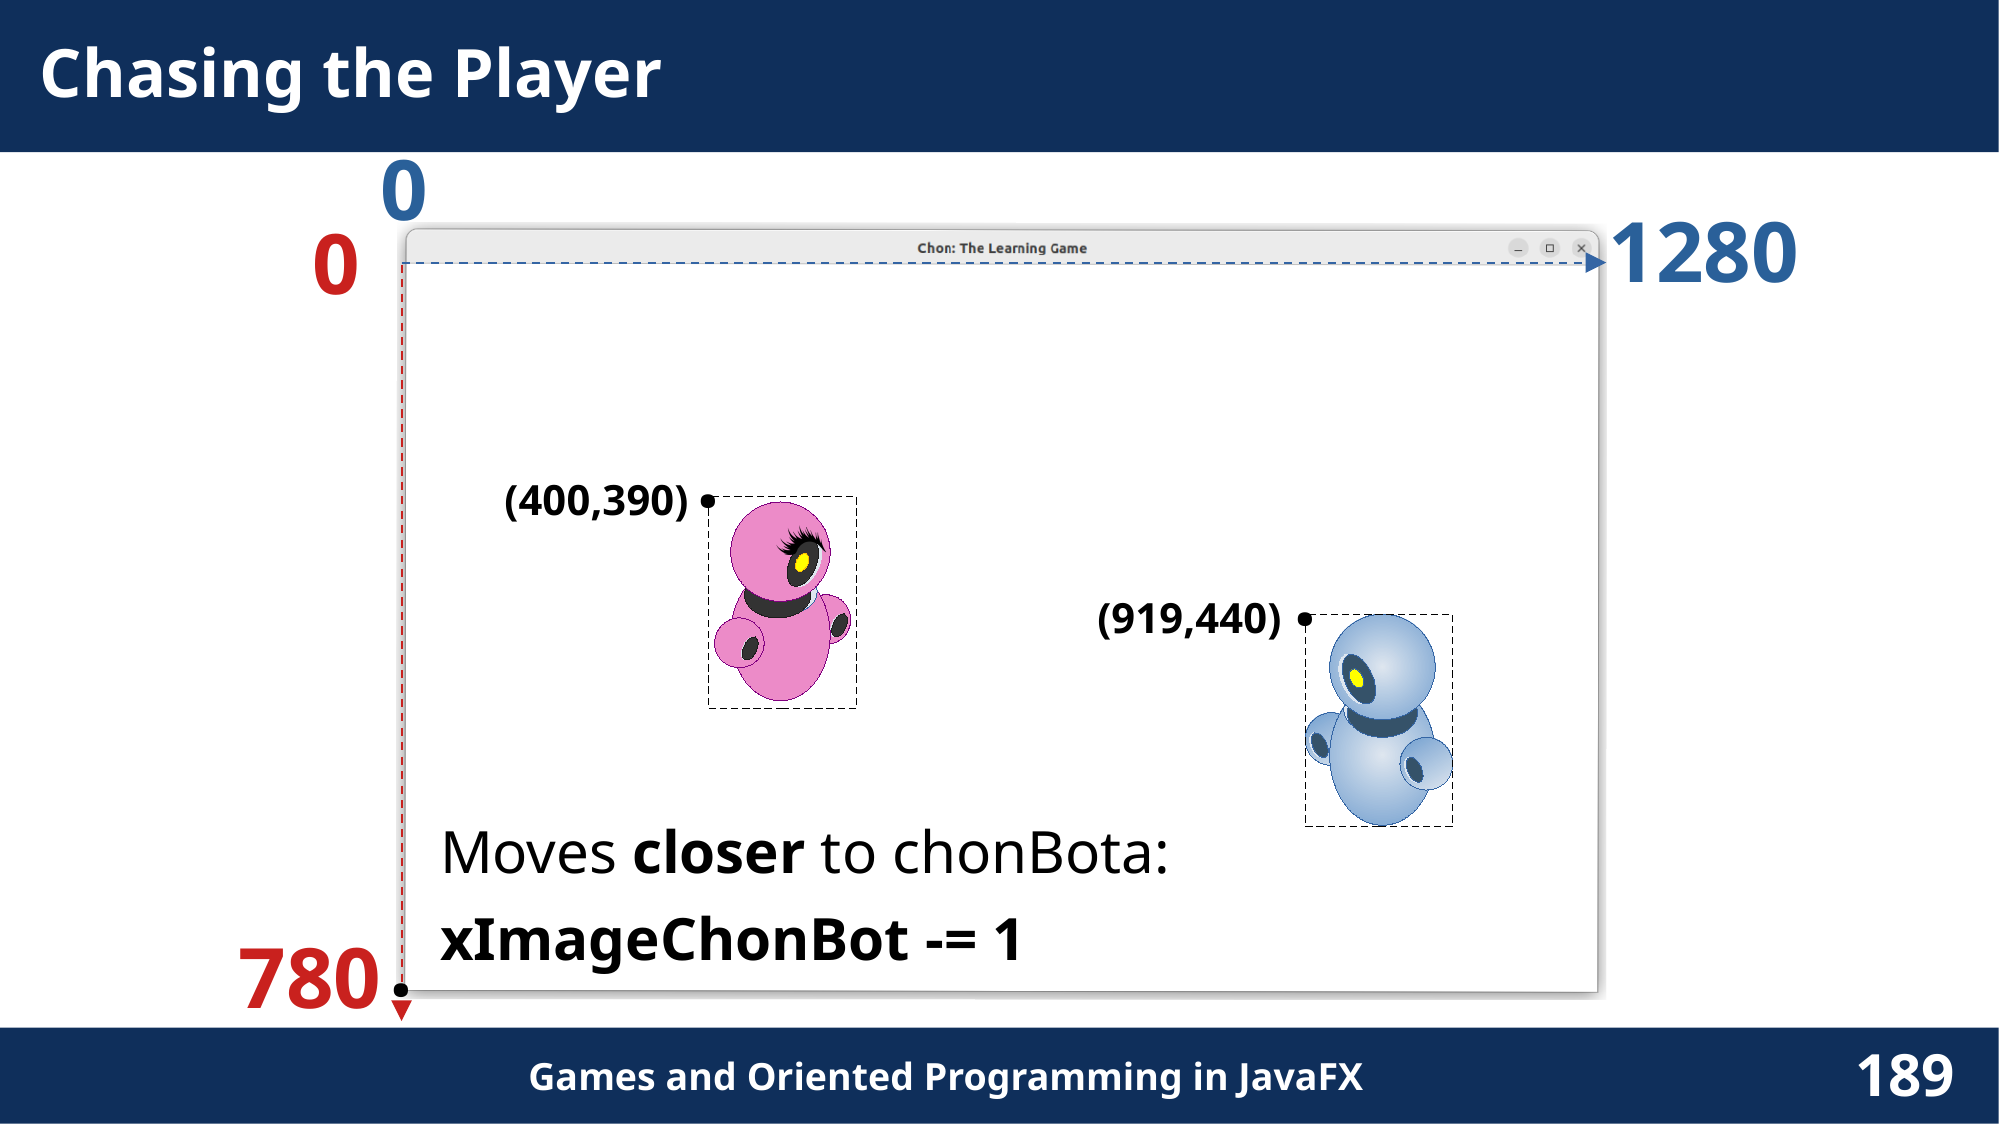

Chasing the Player
0
1280
0
.
(400,390)
.
 (919,440)
Moves closer to chonBota:
xImageChonBot -= 1
.
780